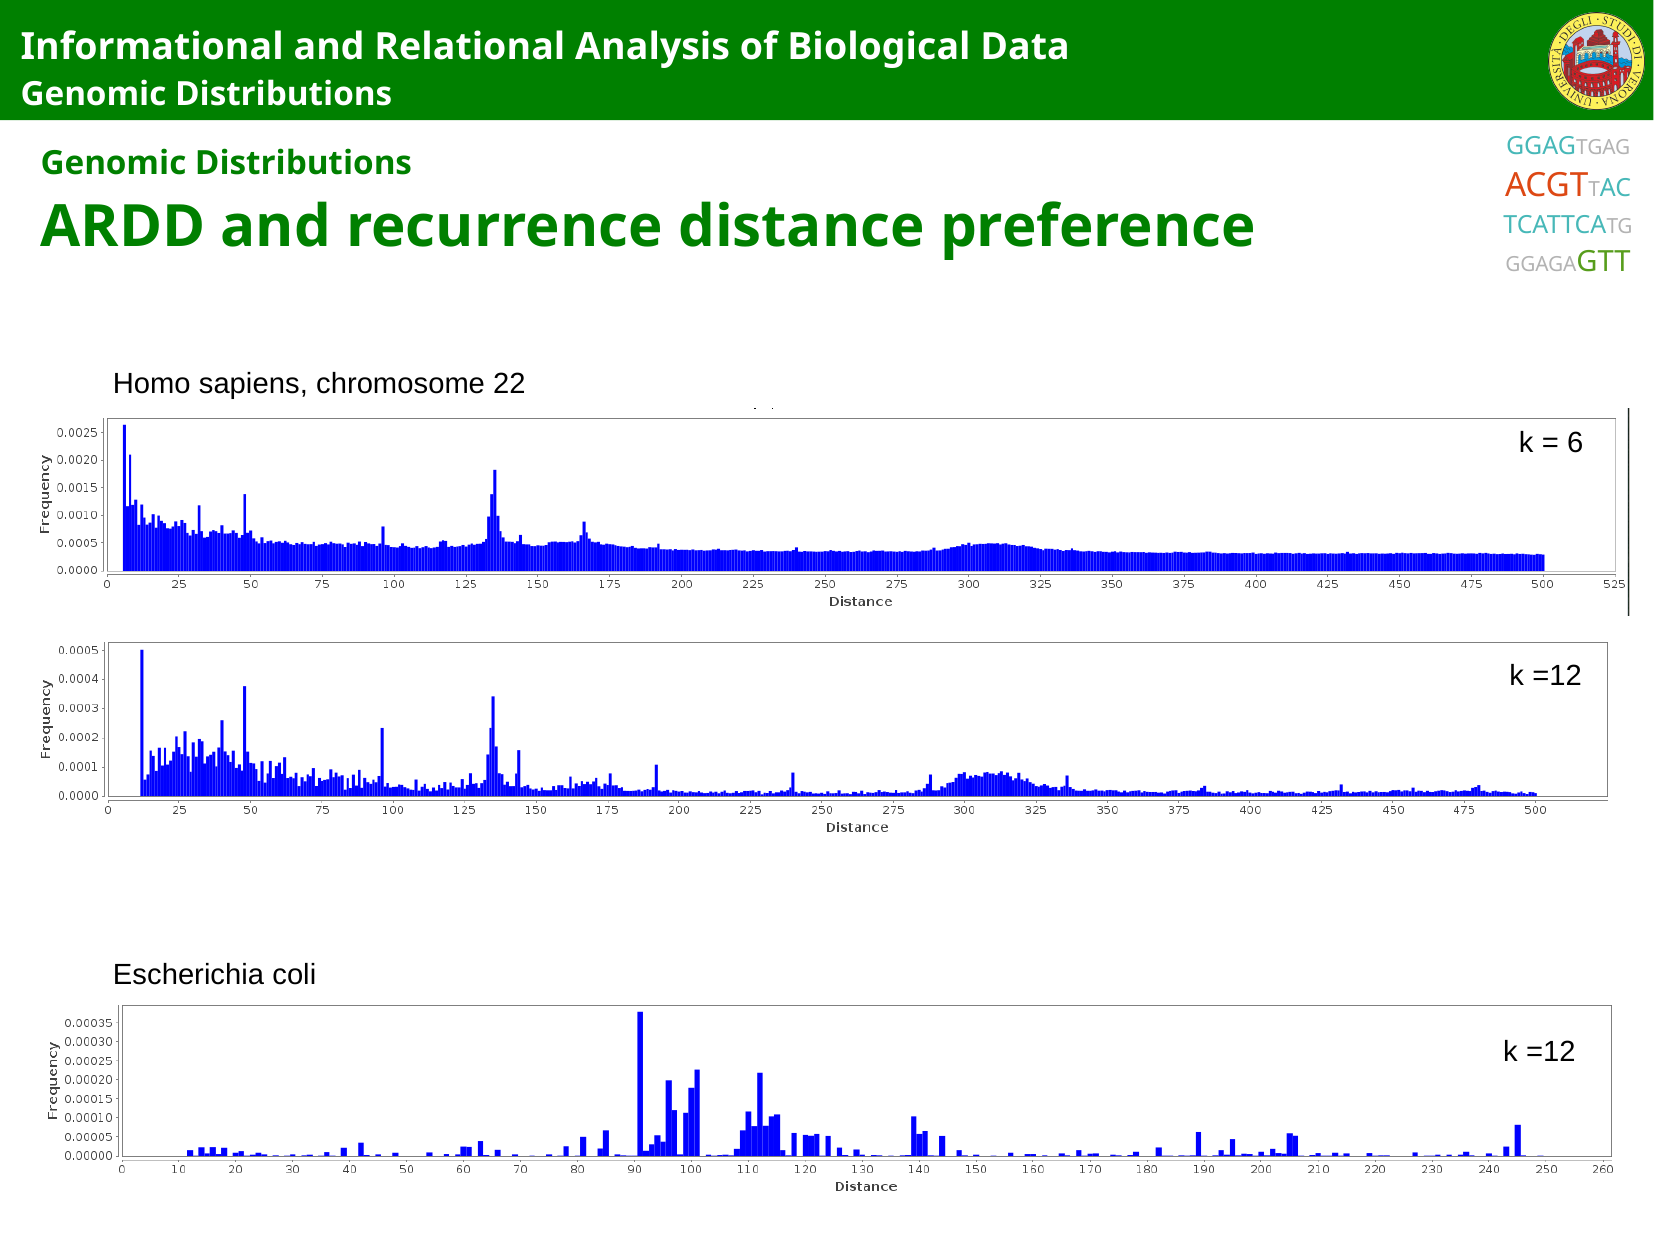

Informational and Relational Analysis of Biological Data
Genomic Distributions
GGAGTGAGACGTTACTCATTCATGGGAGAGTT
Genomic Distributions
ARDD and recurrence distance preference
Homo sapiens, chromosome 22
k = 6
k =12
Escherichia coli
k =12